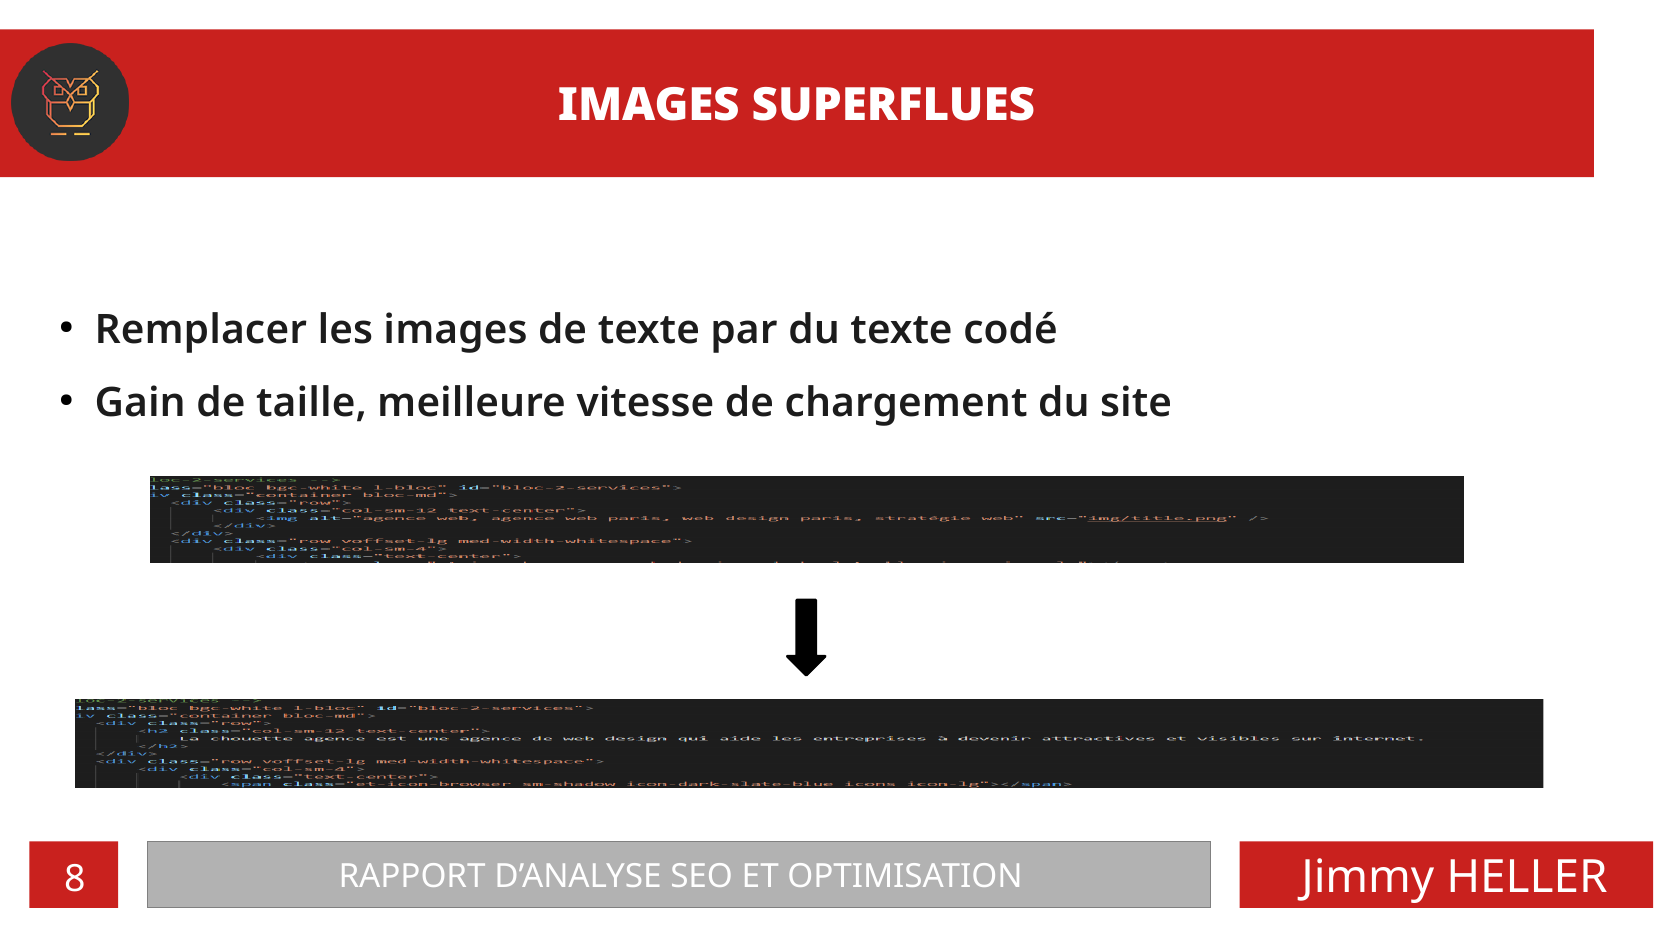

# IMAGES SUPERFLUES
Remplacer les images de texte par du texte codé
Gain de taille, meilleure vitesse de chargement du site
RAPPORT D’ANALYSE SEO ET OPTIMISATION
8
Jimmy HELLER